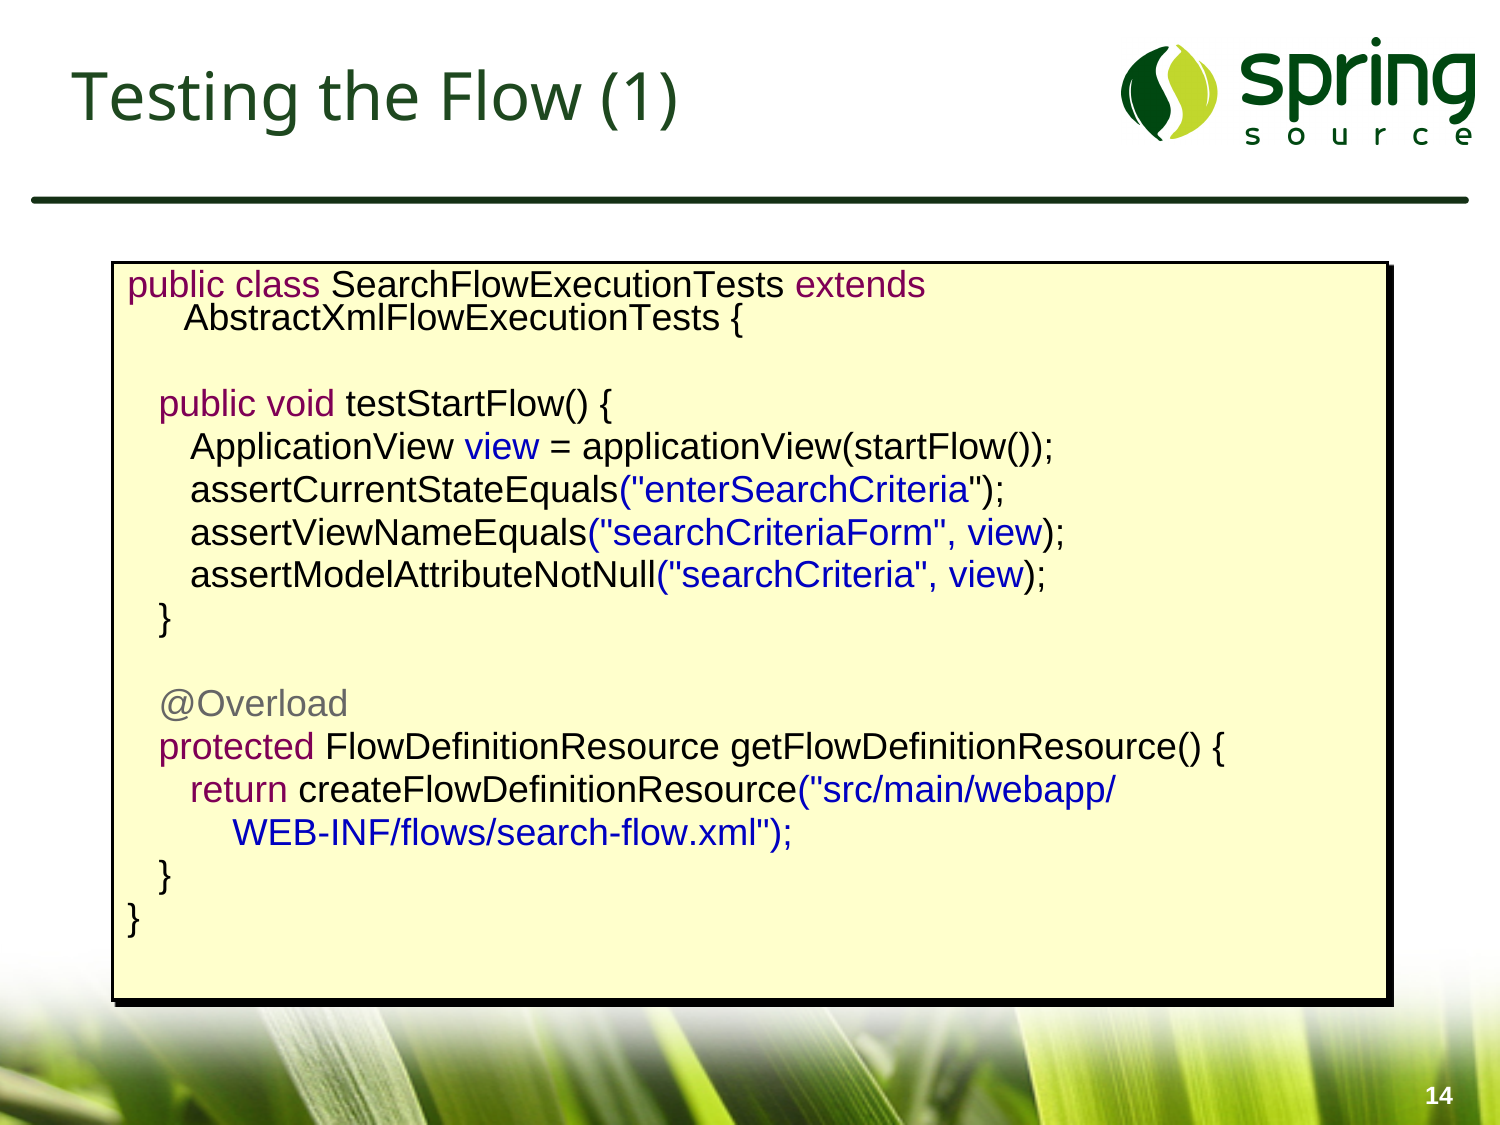

# Testing the Flow (1)
public class SearchFlowExecutionTests extends AbstractXmlFlowExecutionTests {
 public void testStartFlow() {
 ApplicationView view = applicationView(startFlow());
 assertCurrentStateEquals("enterSearchCriteria");
 assertViewNameEquals("searchCriteriaForm", view);
 assertModelAttributeNotNull("searchCriteria", view);
 }
 @Overload
 protected FlowDefinitionResource getFlowDefinitionResource() {
 return createFlowDefinitionResource("src/main/webapp/
 WEB-INF/flows/search-flow.xml");
 }
}